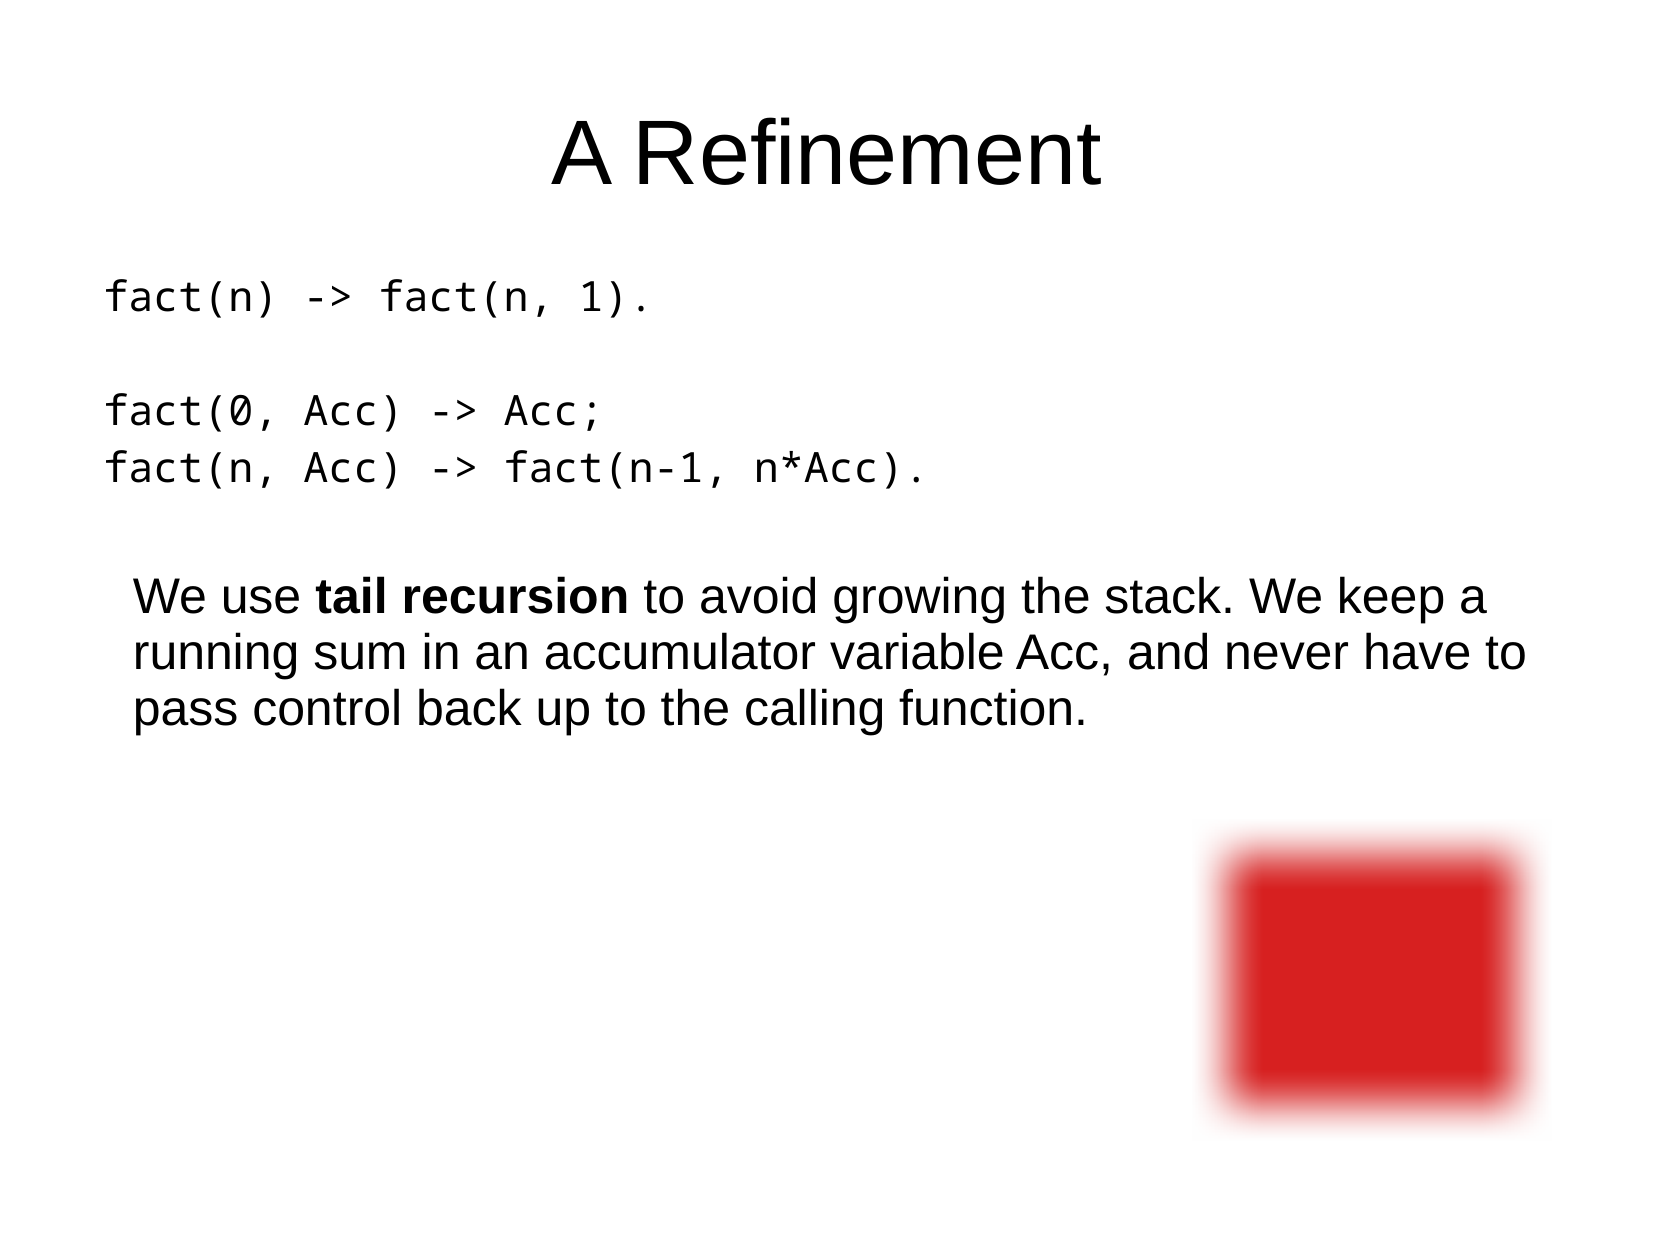

# A Refinement
fact(n) -> fact(n, 1).
fact(0, Acc) -> Acc;
fact(n, Acc) -> fact(n-1, n*Acc).
We use tail recursion to avoid growing the stack. We keep a running sum in an accumulator variable Acc, and never have to pass control back up to the calling function.